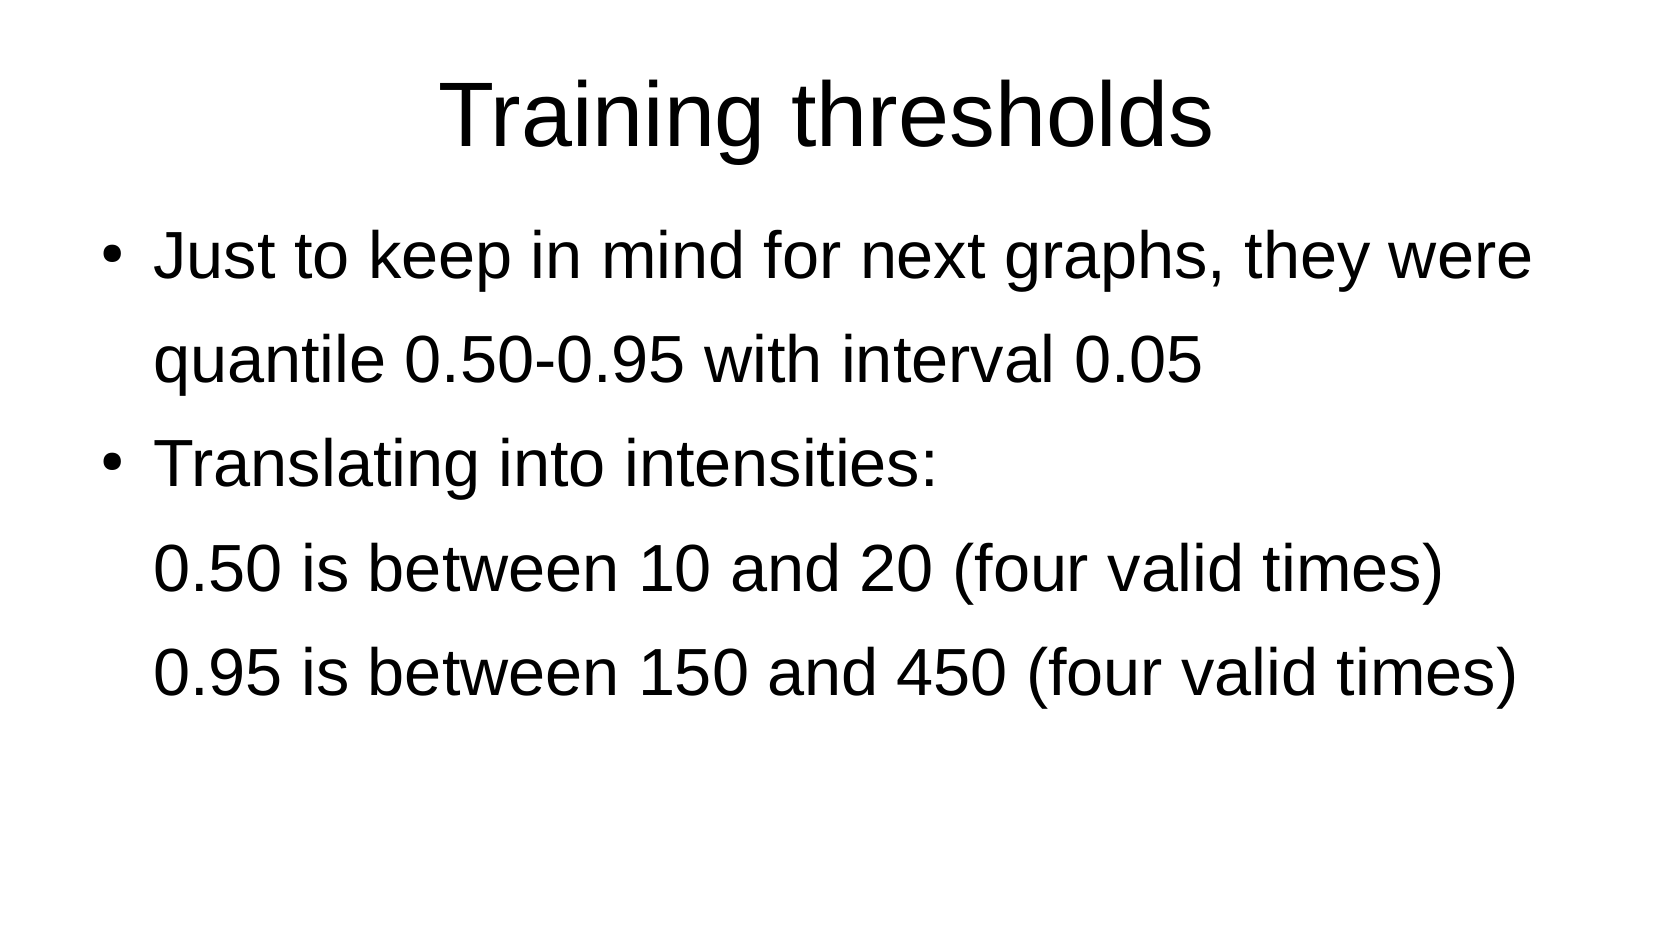

# Training thresholds
Just to keep in mind for next graphs, they were
quantile 0.50-0.95 with interval 0.05
Translating into intensities:
0.50 is between 10 and 20 (four valid times)
0.95 is between 150 and 450 (four valid times)